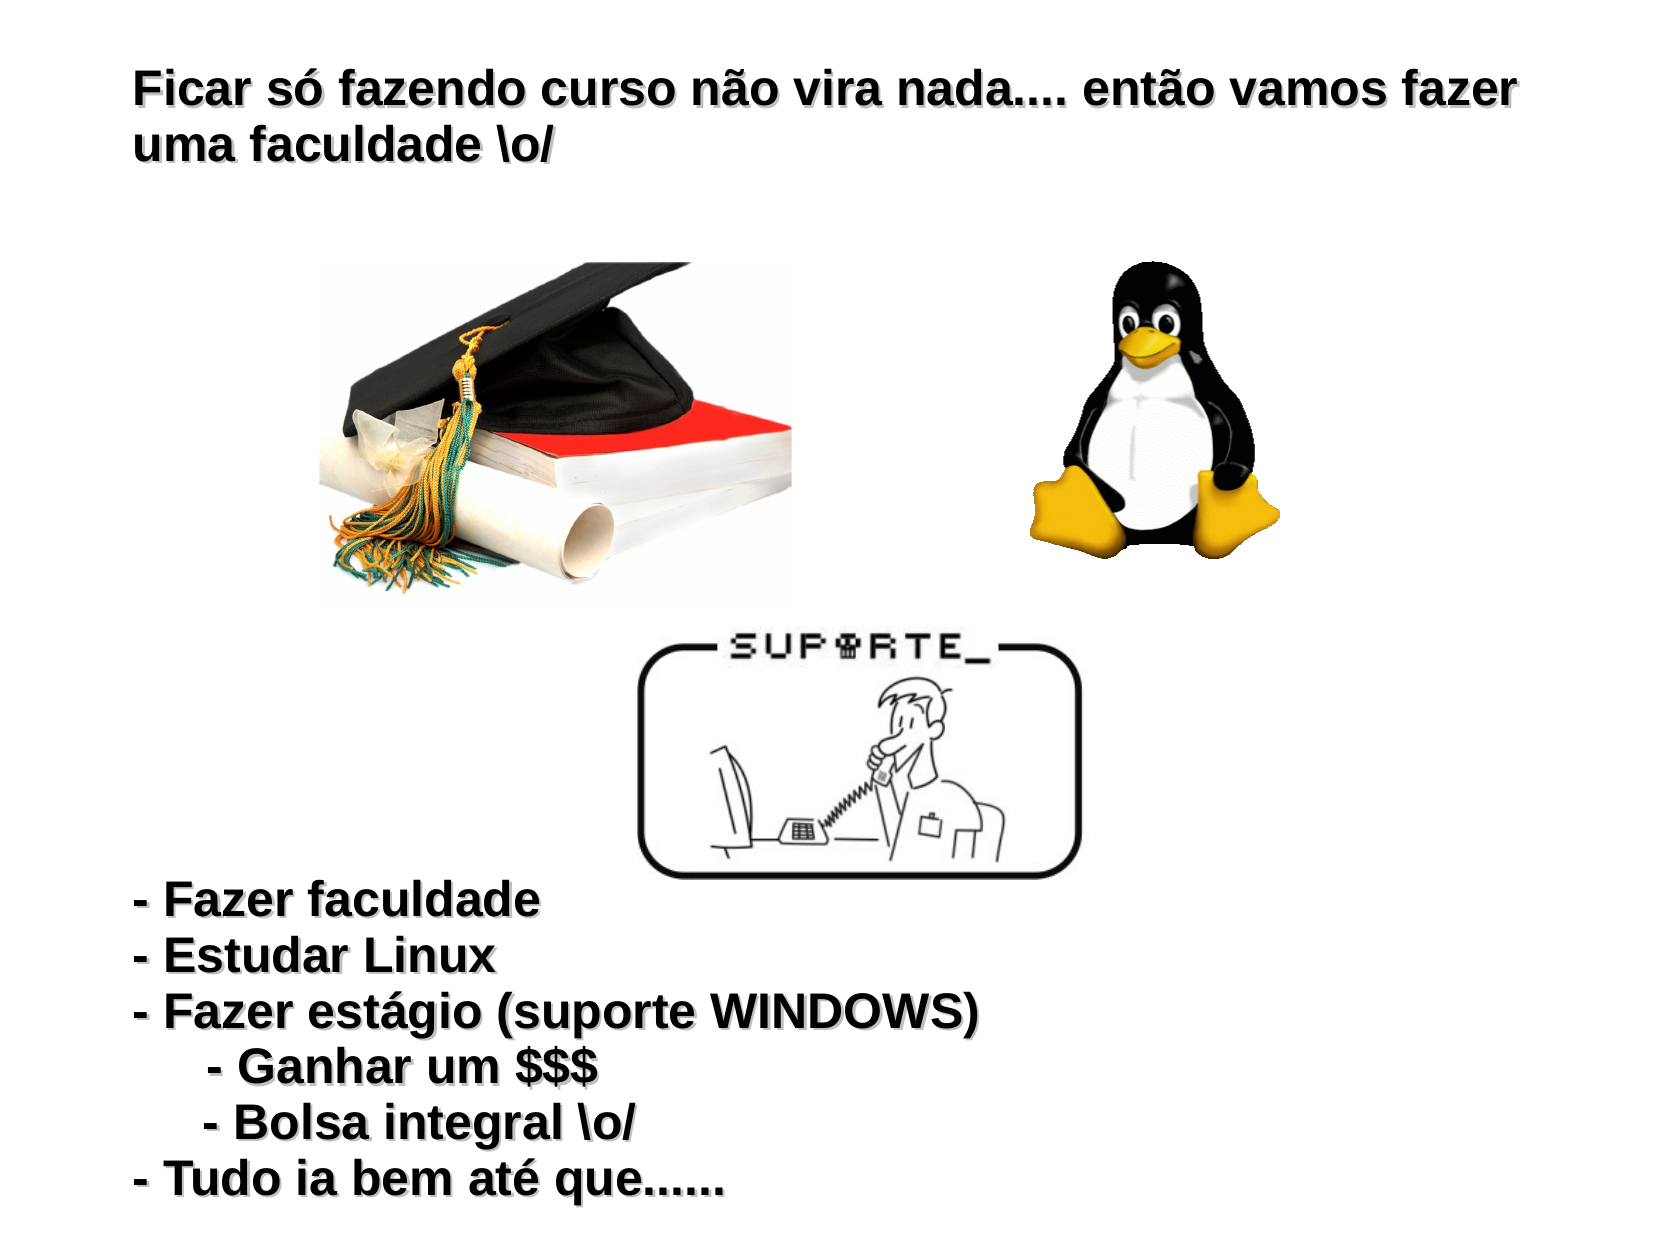

Ficar só fazendo curso não vira nada.... então vamos fazer uma faculdade \o/
- Fazer faculdade
- Estudar Linux
- Fazer estágio (suporte WINDOWS)
	- Ganhar um $$$
 - Bolsa integral \o/
- Tudo ia bem até que......